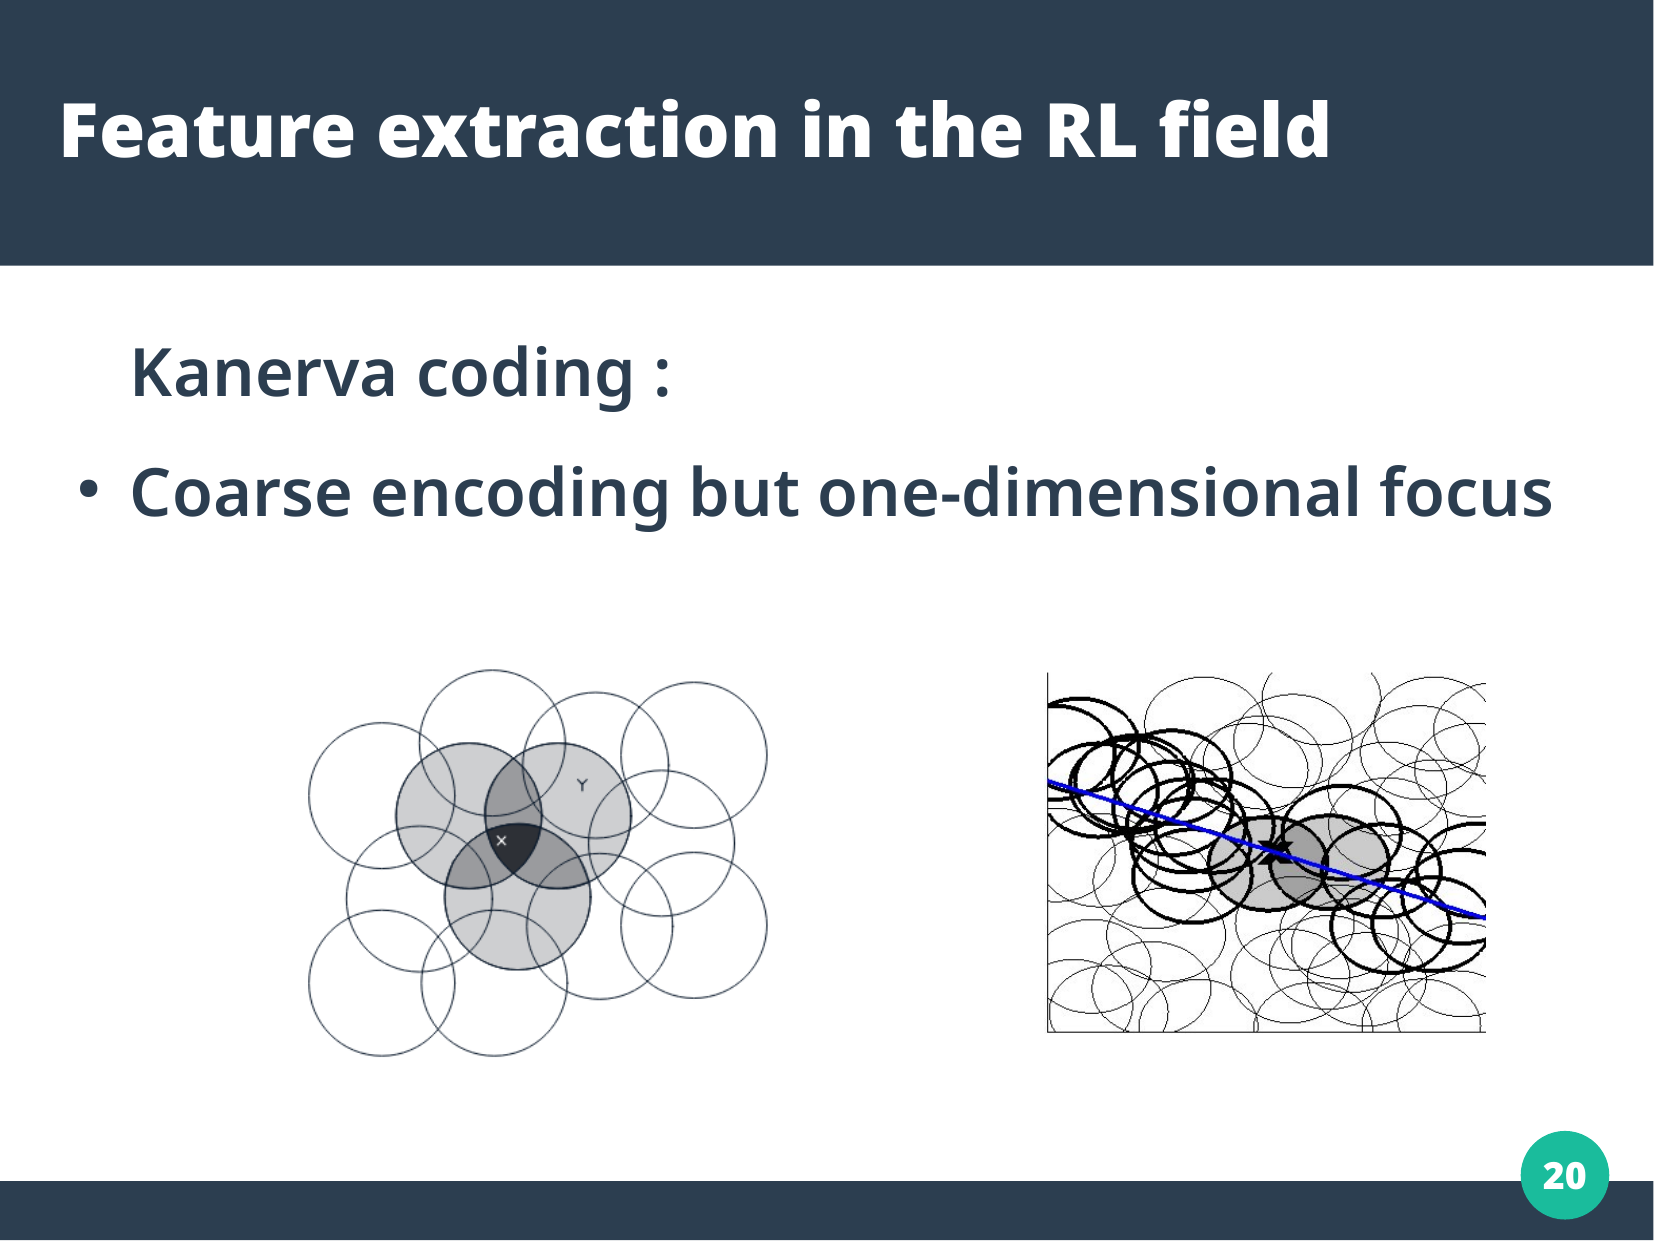

# Feature extraction in the RL field
Kanerva coding :
Coarse encoding but one-dimensional focus
20